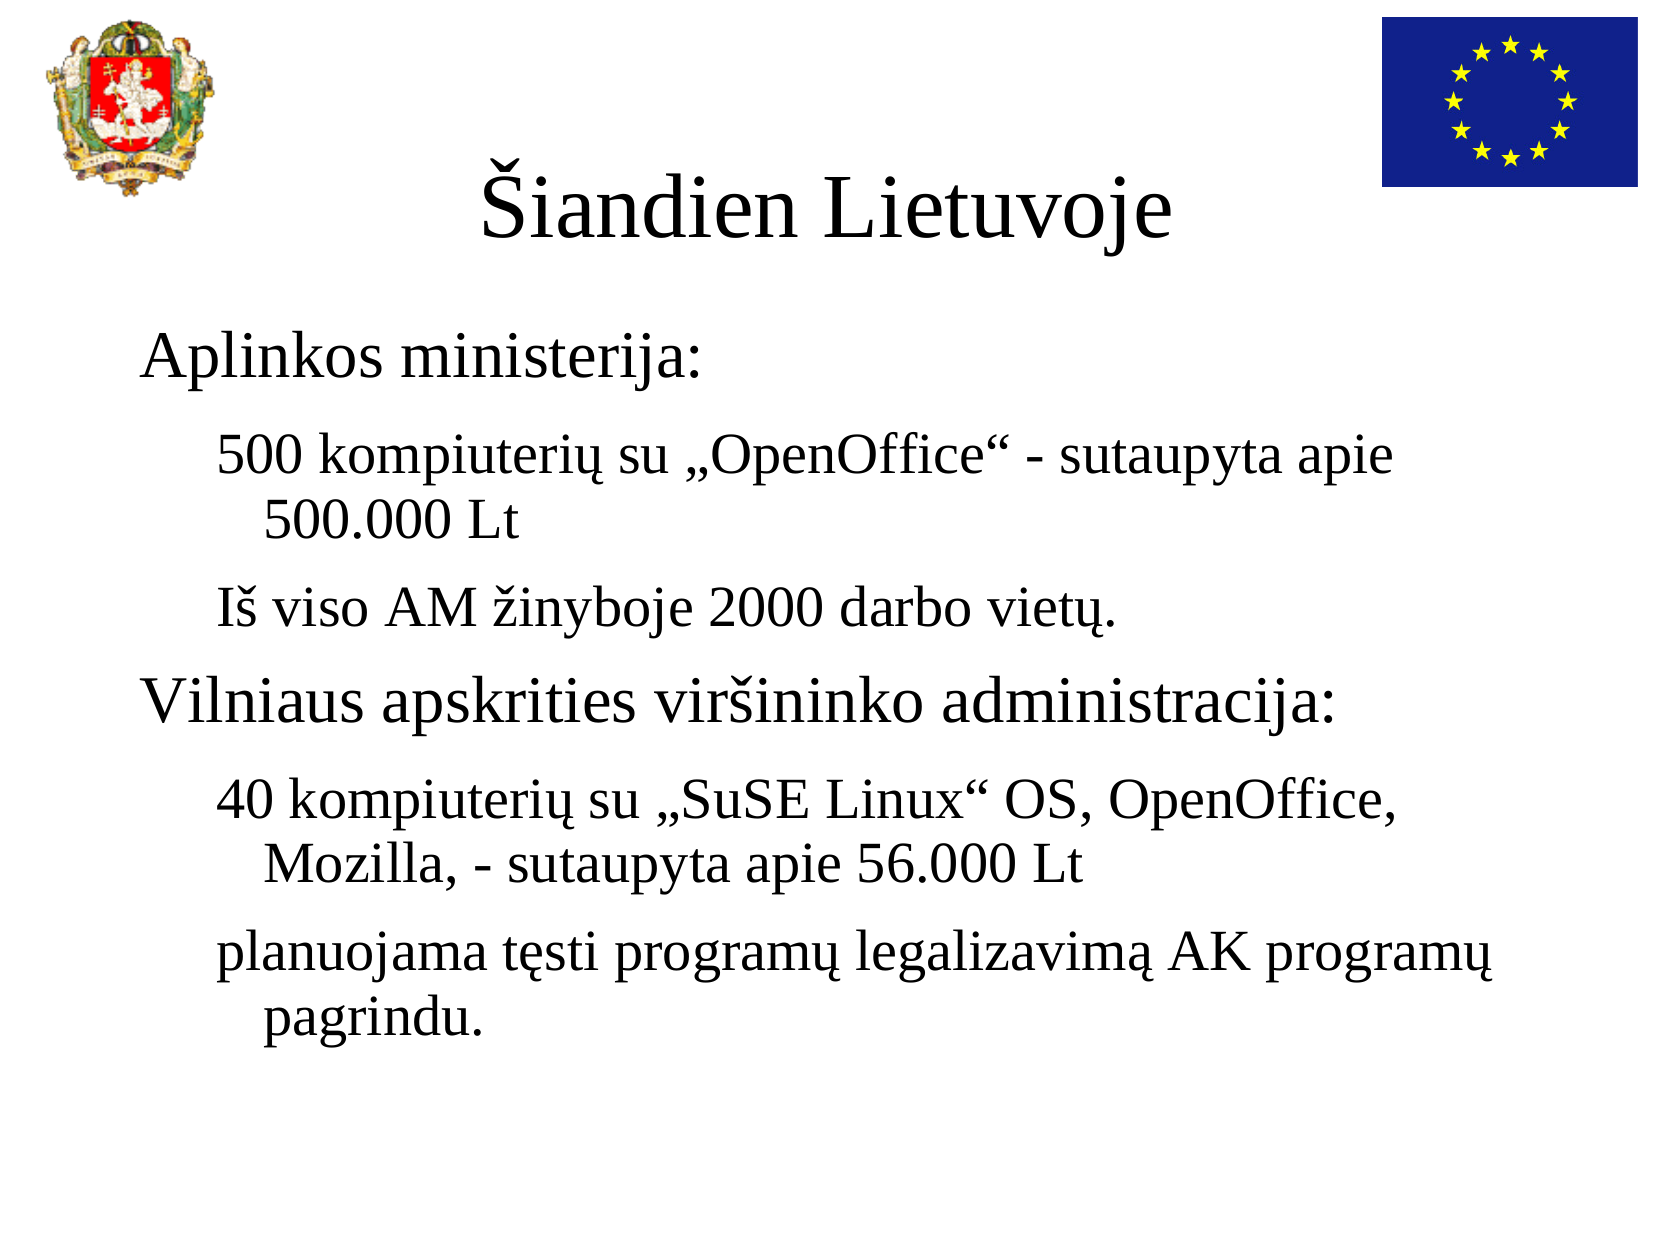

# Šiandien Lietuvoje
Aplinkos ministerija:
500 kompiuterių su „OpenOffice“ - sutaupyta apie 500.000 Lt
Iš viso AM žinyboje 2000 darbo vietų.
Vilniaus apskrities viršininko administracija:
40 kompiuterių su „SuSE Linux“ OS, OpenOffice, Mozilla, - sutaupyta apie 56.000 Lt
planuojama tęsti programų legalizavimą AK programų pagrindu.